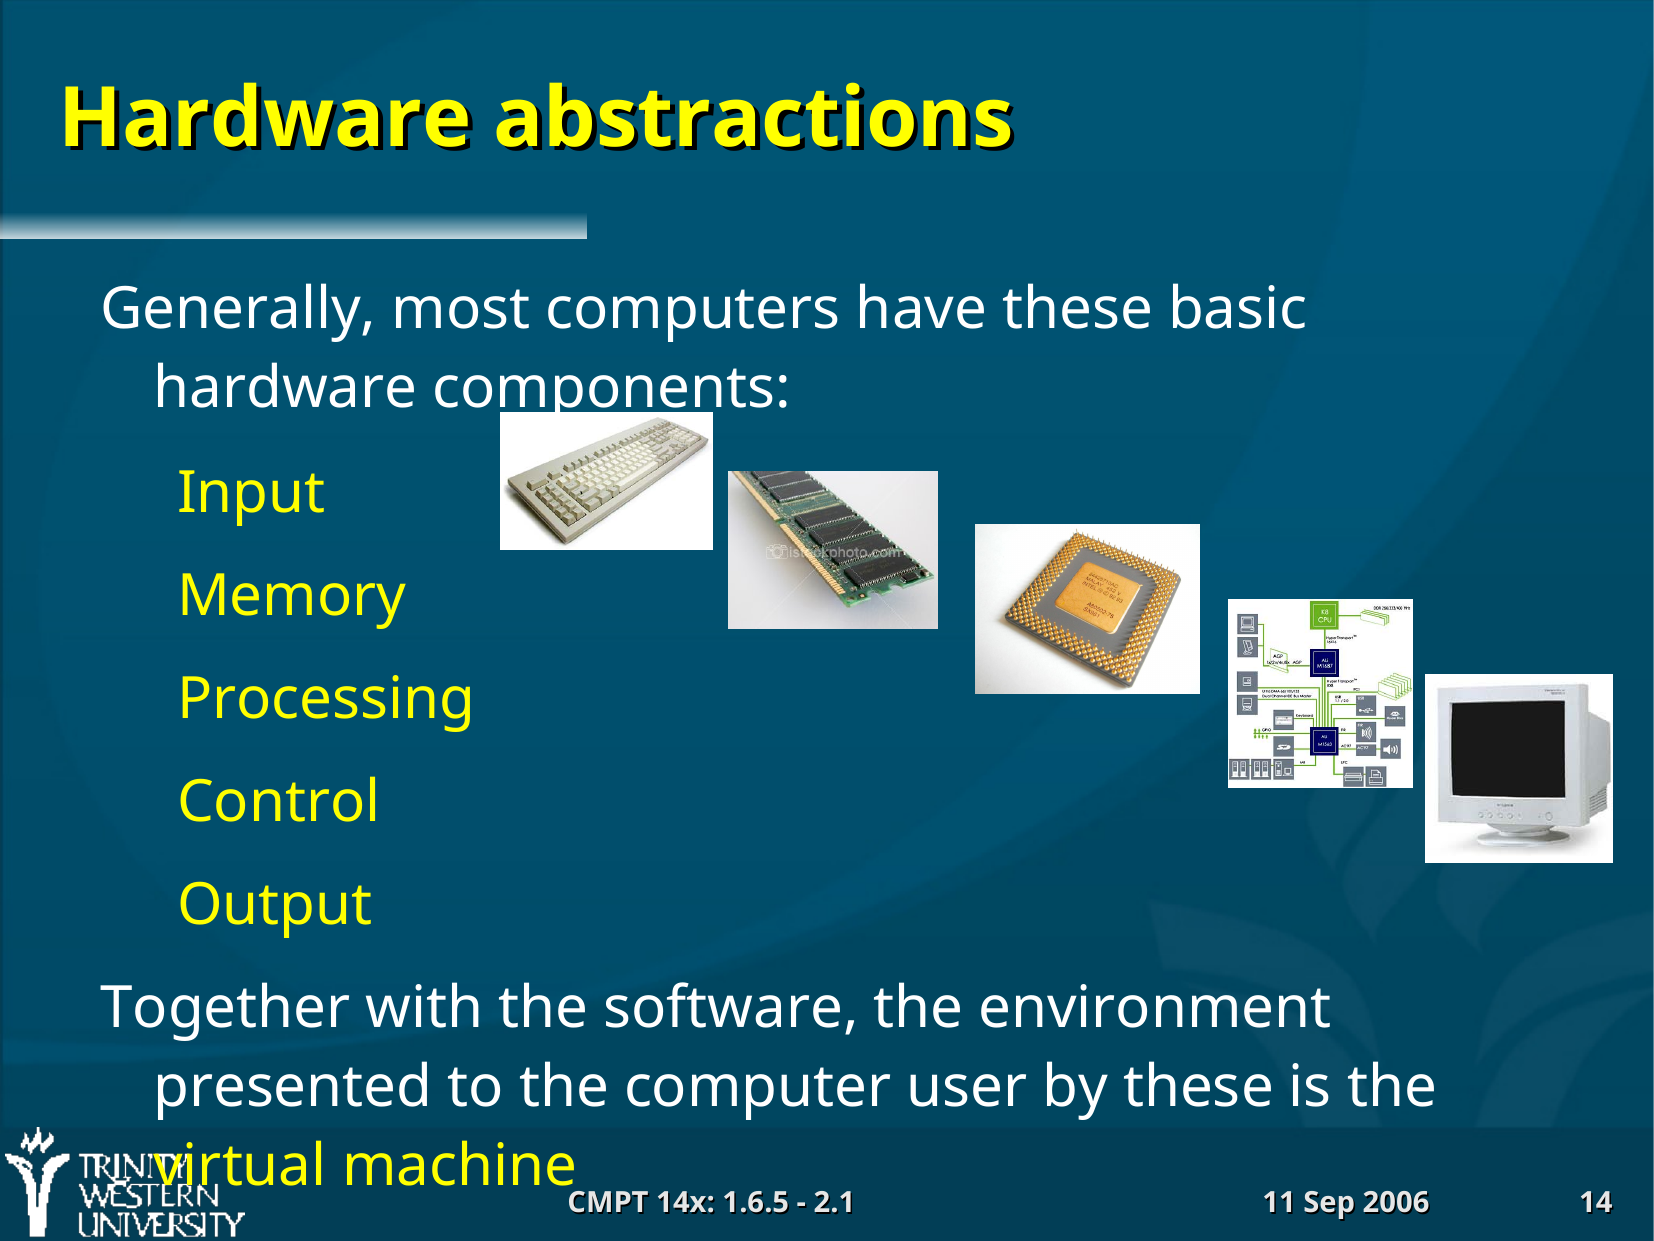

# Hardware abstractions
Generally, most computers have these basic hardware components:
Input
Memory
Processing
Control
Output
Together with the software, the environment presented to the computer user by these is the virtual machine
CMPT 14x: 1.6.5 - 2.1
11 Sep 2006
14